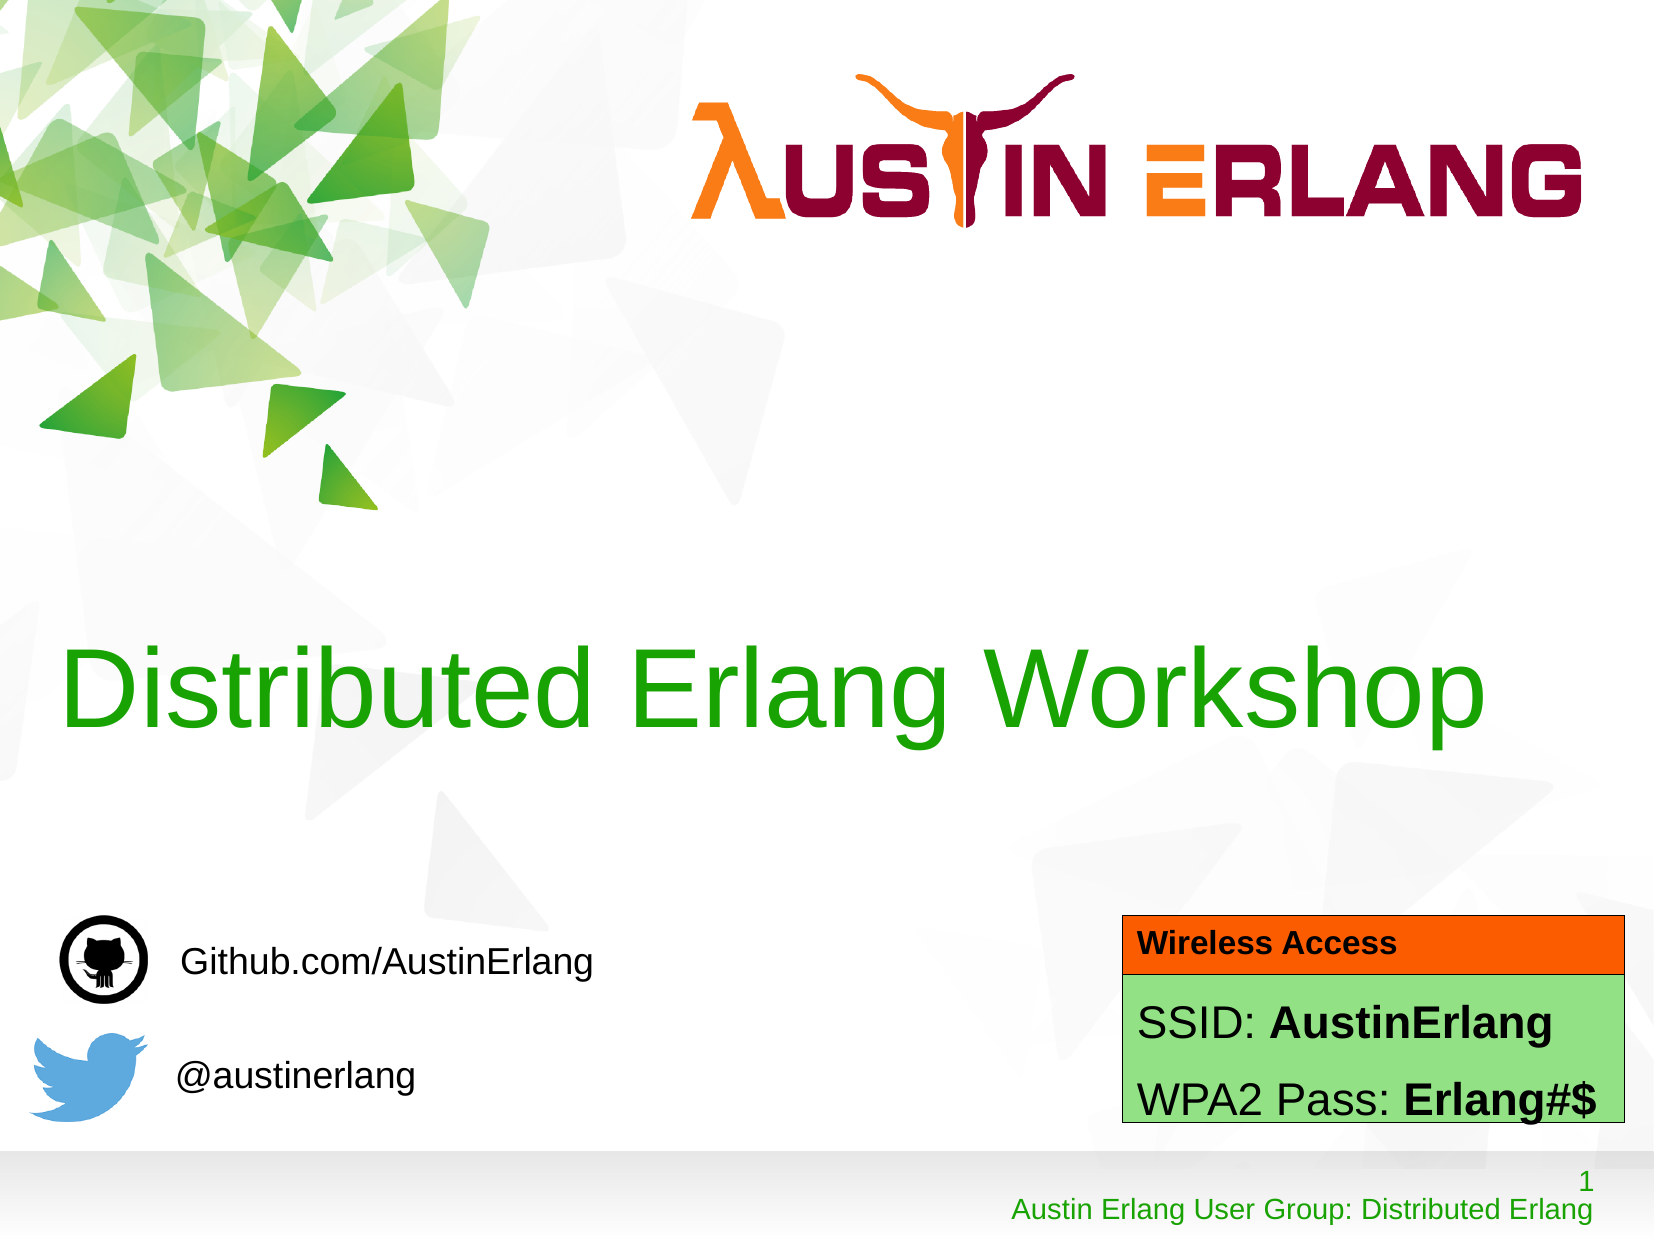

# Distributed Erlang Workshop
Wireless Access
Github.com/AustinErlang
SSID: AustinErlang
WPA2 Pass: Erlang#$
@austinerlang
1
Austin Erlang User Group: Distributed Erlang